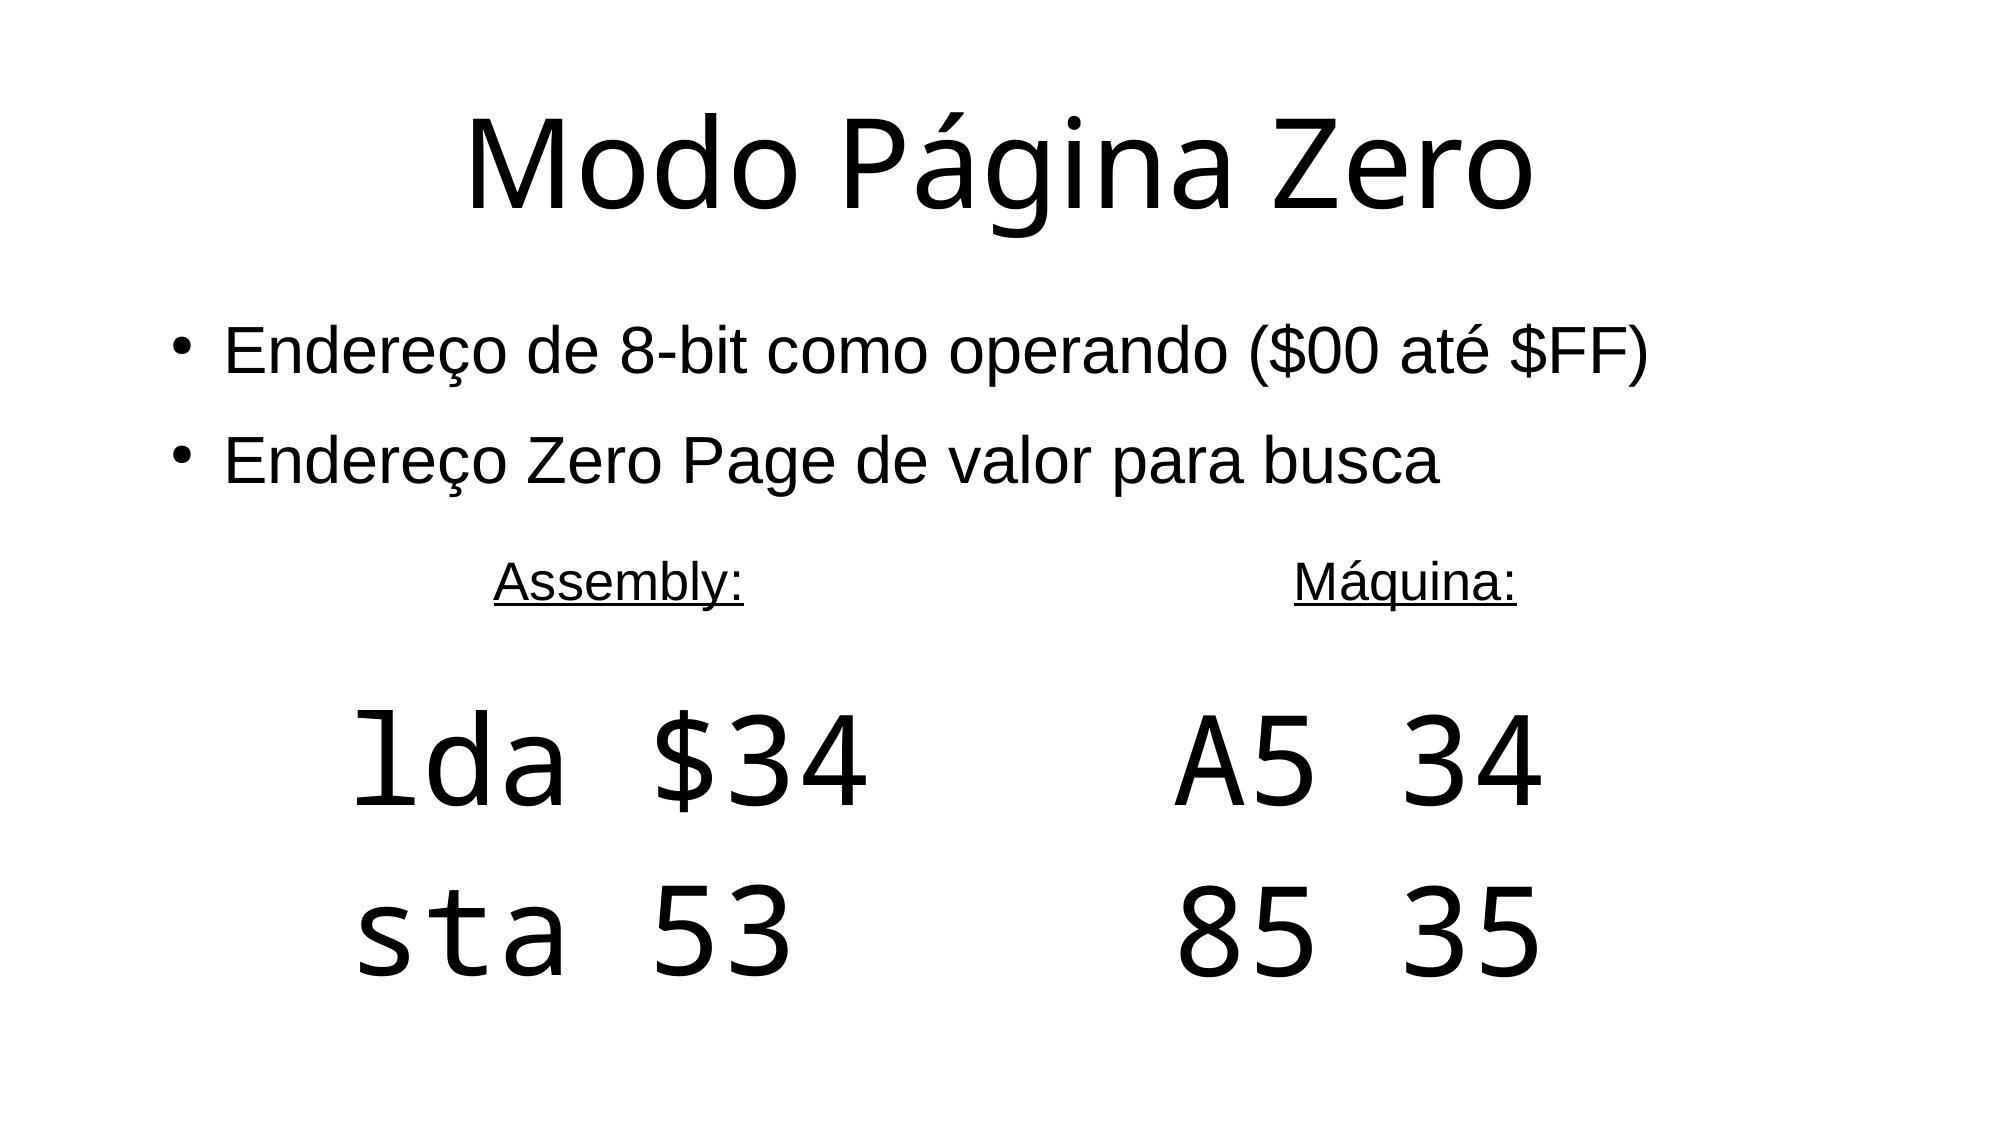

Modo Página Zero
# Endereço de 8-bit como operando ($00 até $FF)
Endereço Zero Page de valor para busca
Assembly:
Máquina:
lda $34
sta 53
A5 34
85 35